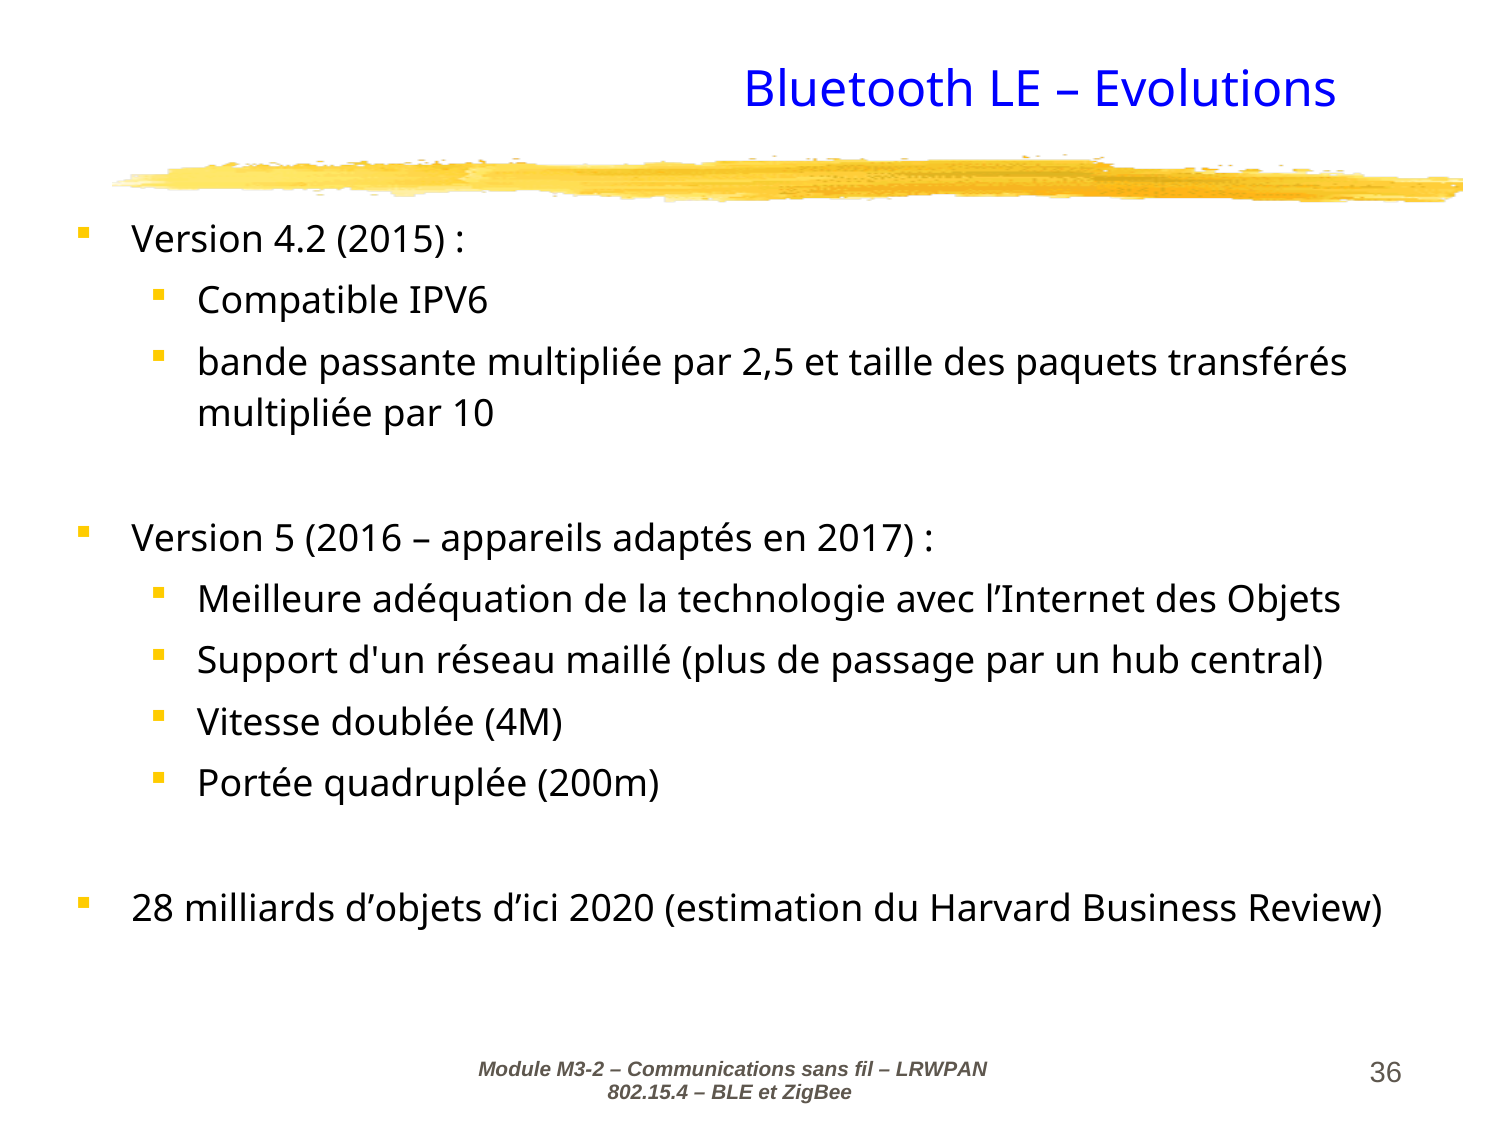

# Bluetooth LE – Evolutions
Version 4.2 (2015) :
Compatible IPV6
bande passante multipliée par 2,5 et taille des paquets transférés multipliée par 10
Version 5 (2016 – appareils adaptés en 2017) :
Meilleure adéquation de la technologie avec l’Internet des Objets
Support d'un réseau maillé (plus de passage par un hub central)
Vitesse doublée (4M)
Portée quadruplée (200m)
28 milliards d’objets d’ici 2020 (estimation du Harvard Business Review)
36